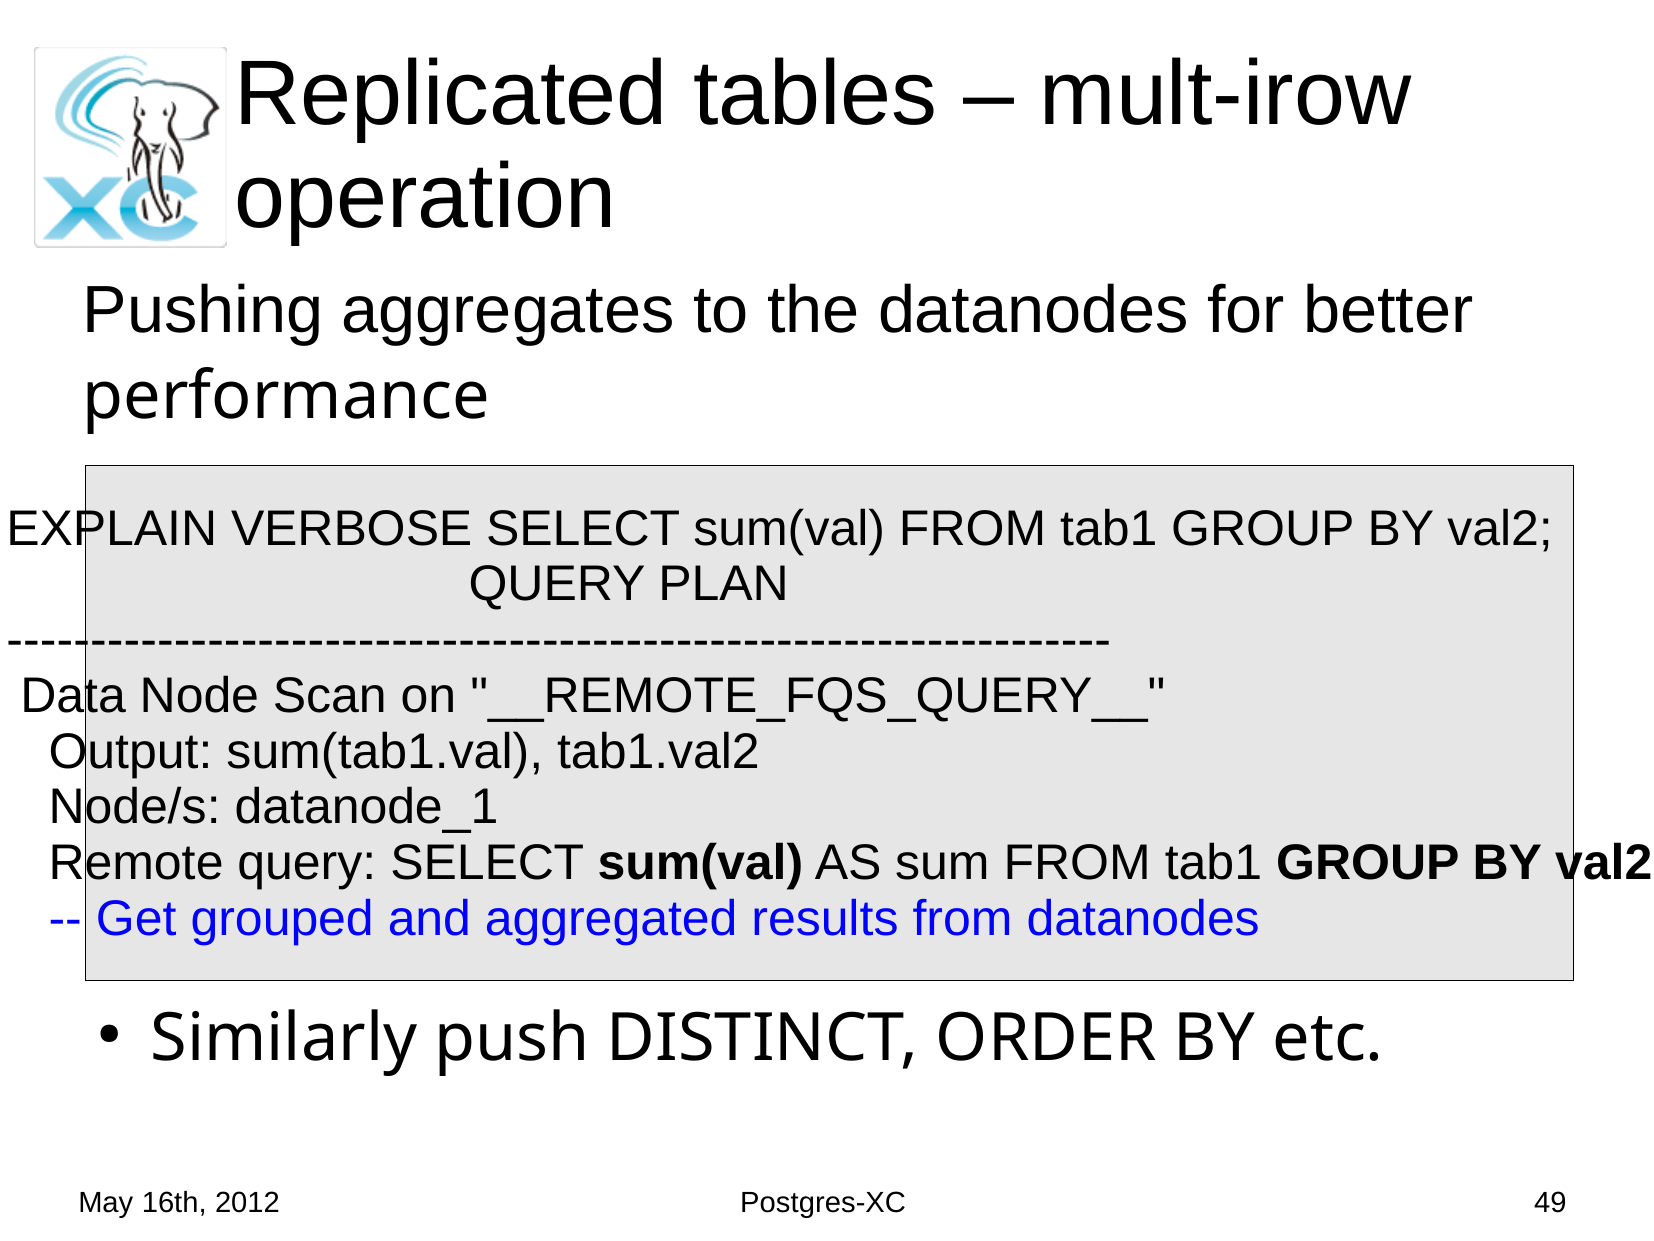

# Replicated tables – mult-irow operation
Pushing aggregates to the datanodes for better performance
EXPLAIN VERBOSE SELECT sum(val) FROM tab1 GROUP BY val2;
 QUERY PLAN
------------------------------------------------------------------
 Data Node Scan on "__REMOTE_FQS_QUERY__"
 Output: sum(tab1.val), tab1.val2
 Node/s: datanode_1
 Remote query: SELECT sum(val) AS sum FROM tab1 GROUP BY val2
 -- Get grouped and aggregated results from datanodes
Similarly push DISTINCT, ORDER BY etc.
49